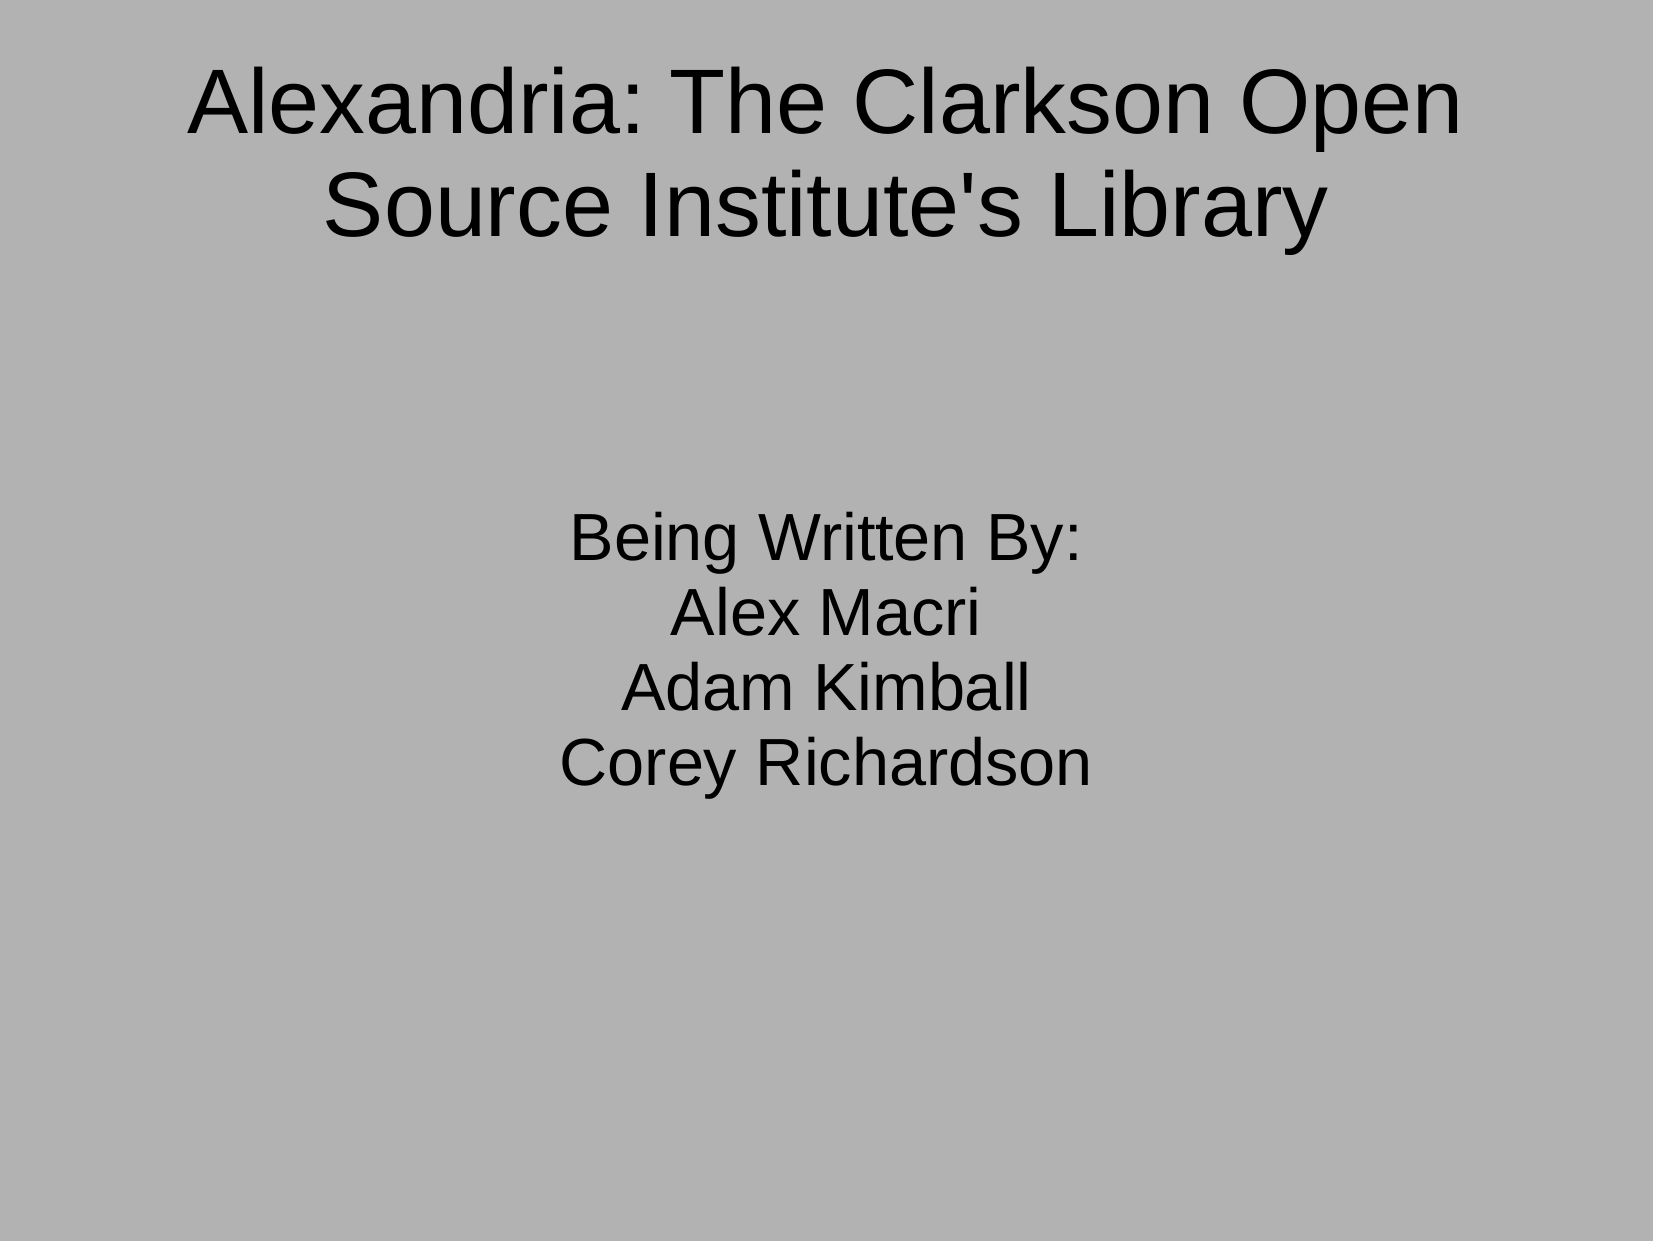

# Alexandria: The Clarkson Open Source Institute's Library
Being Written By:
Alex Macri
Adam Kimball
Corey Richardson